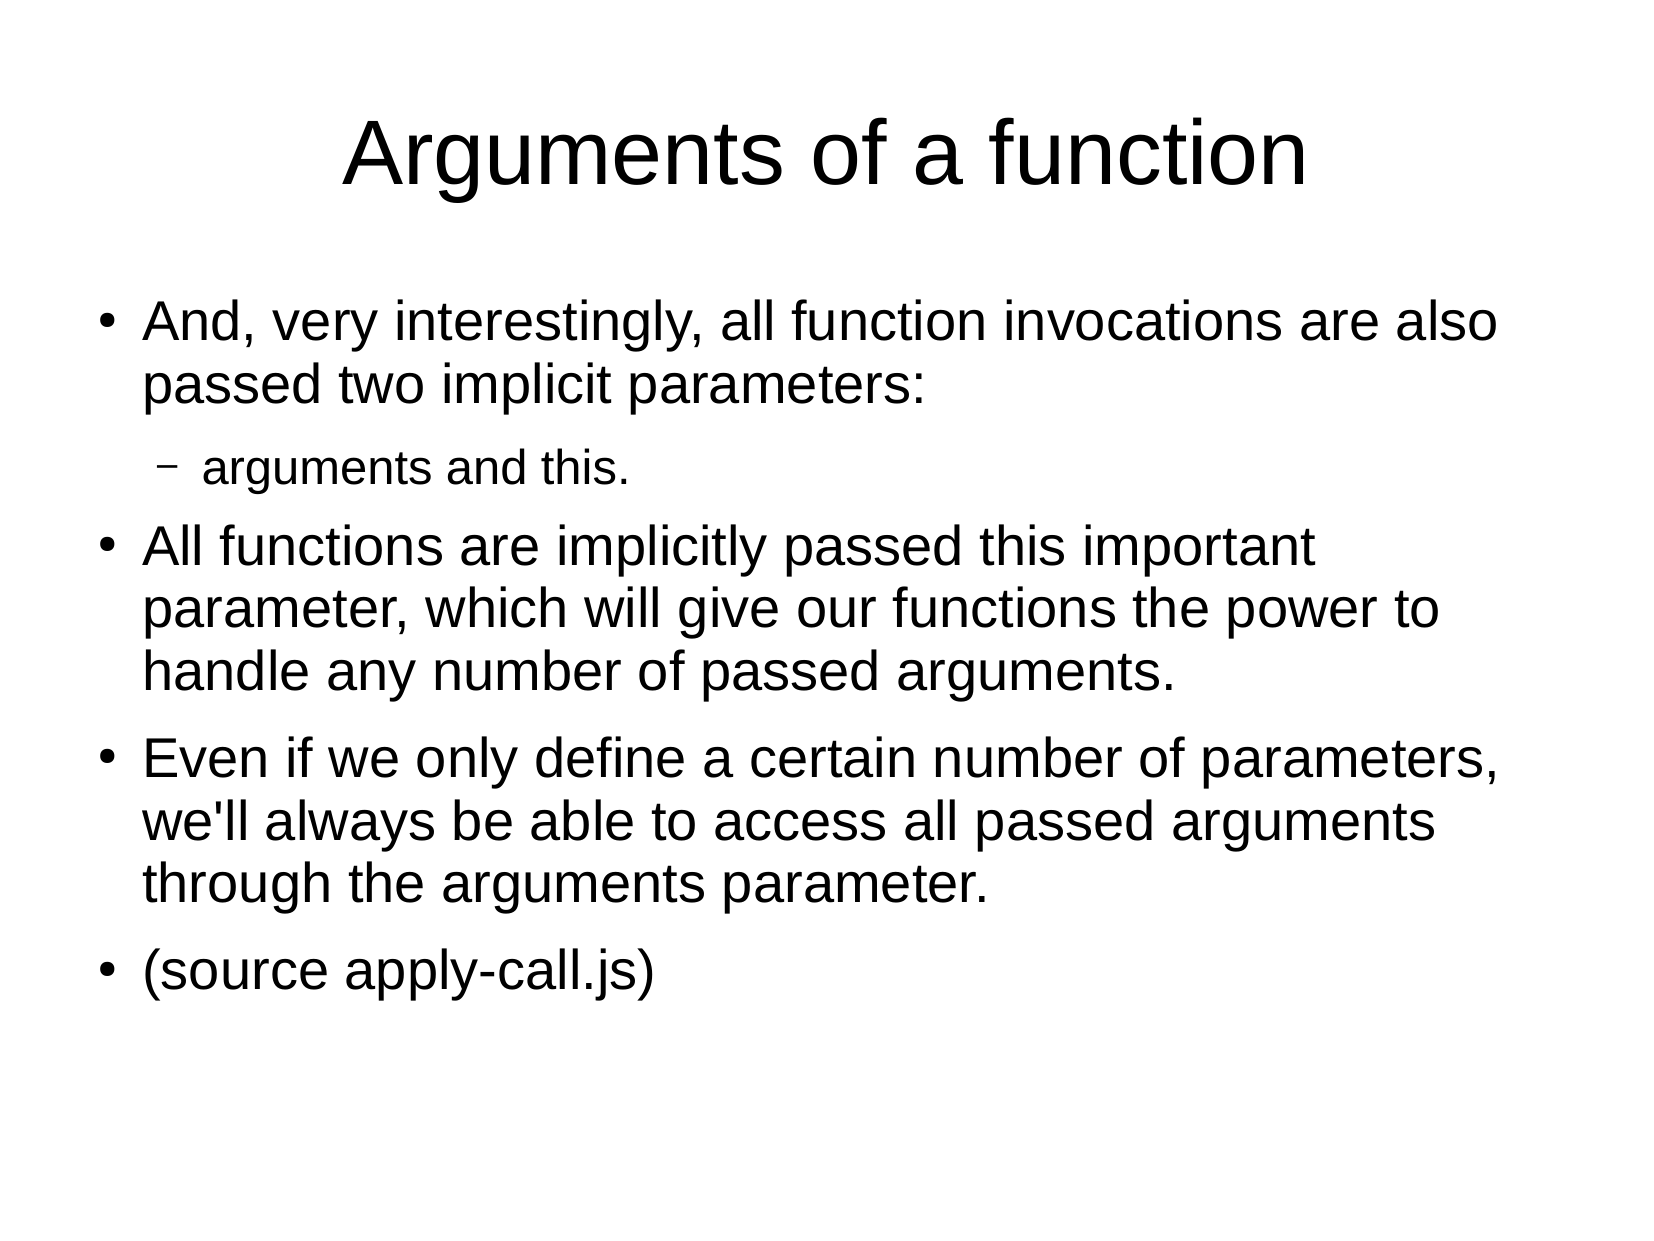

# Arguments of a function
And, very interestingly, all function invocations are also passed two implicit parameters:
arguments and this.
All functions are implicitly passed this important parameter, which will give our functions the power to handle any number of passed arguments.
Even if we only define a certain number of parameters, we'll always be able to access all passed arguments through the arguments parameter.
(source apply-call.js)